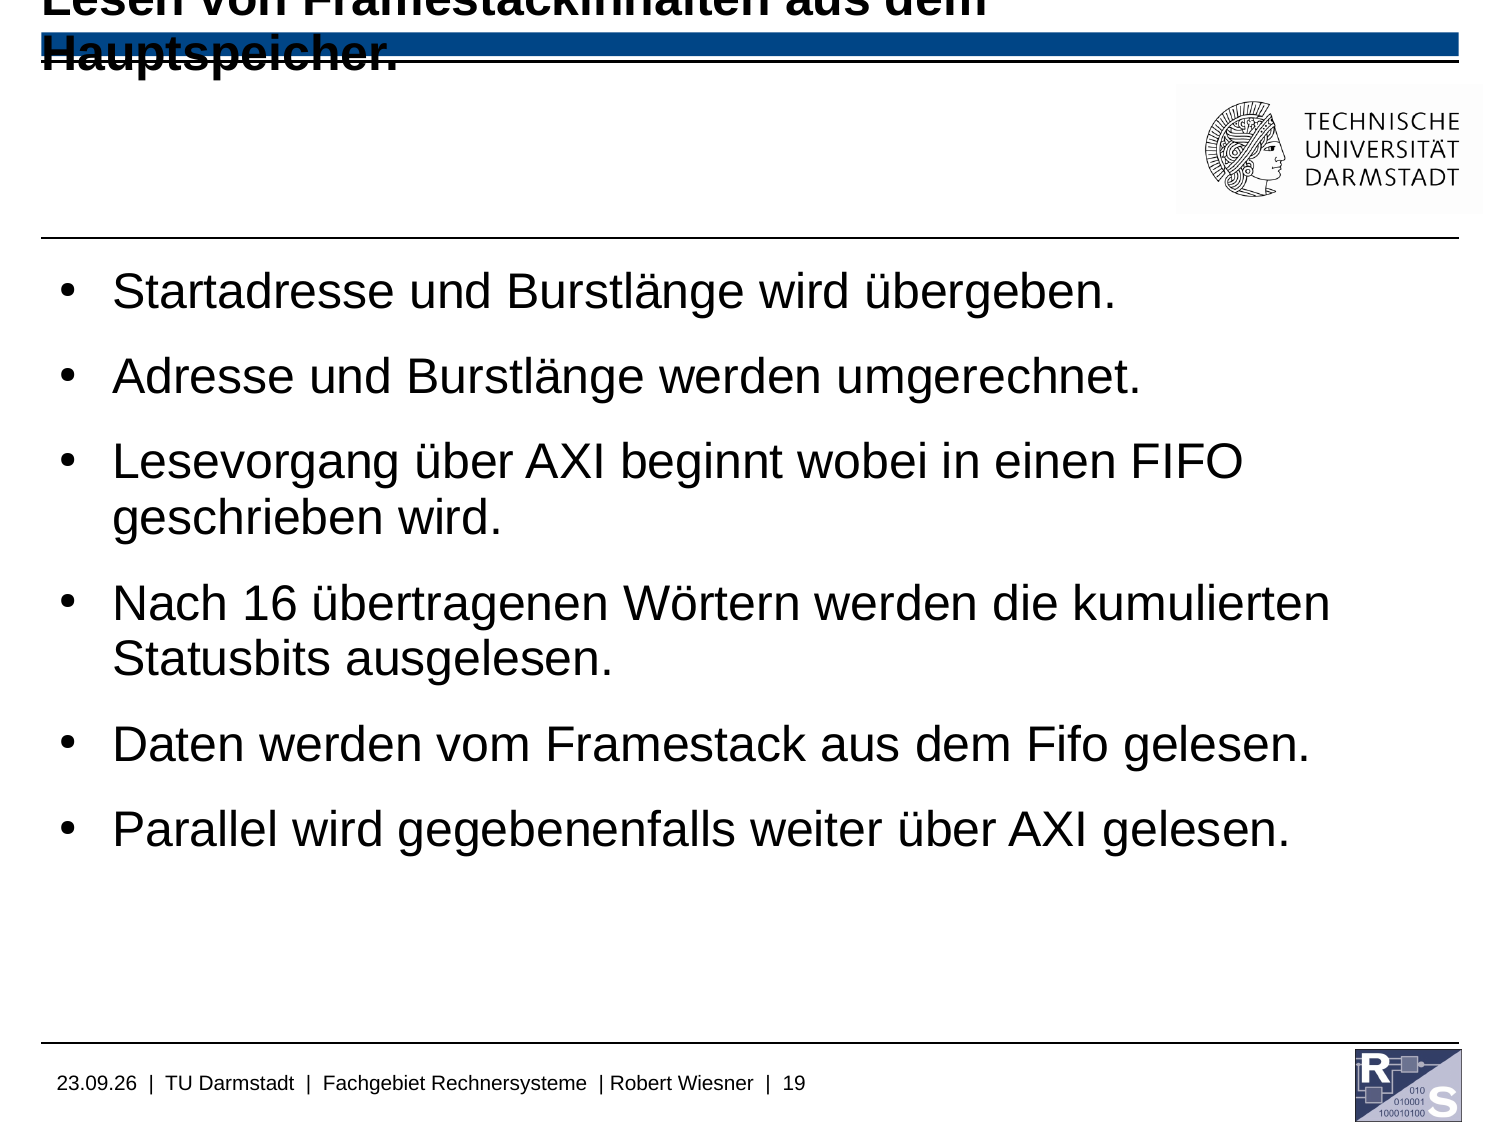

# Lesen von Framestackinhalten aus dem Hauptspeicher.
Startadresse und Burstlänge wird übergeben.
Adresse und Burstlänge werden umgerechnet.
Lesevorgang über AXI beginnt wobei in einen FIFO geschrieben wird.
Nach 16 übertragenen Wörtern werden die kumulierten Statusbits ausgelesen.
Daten werden vom Framestack aus dem Fifo gelesen.
Parallel wird gegebenenfalls weiter über AXI gelesen.